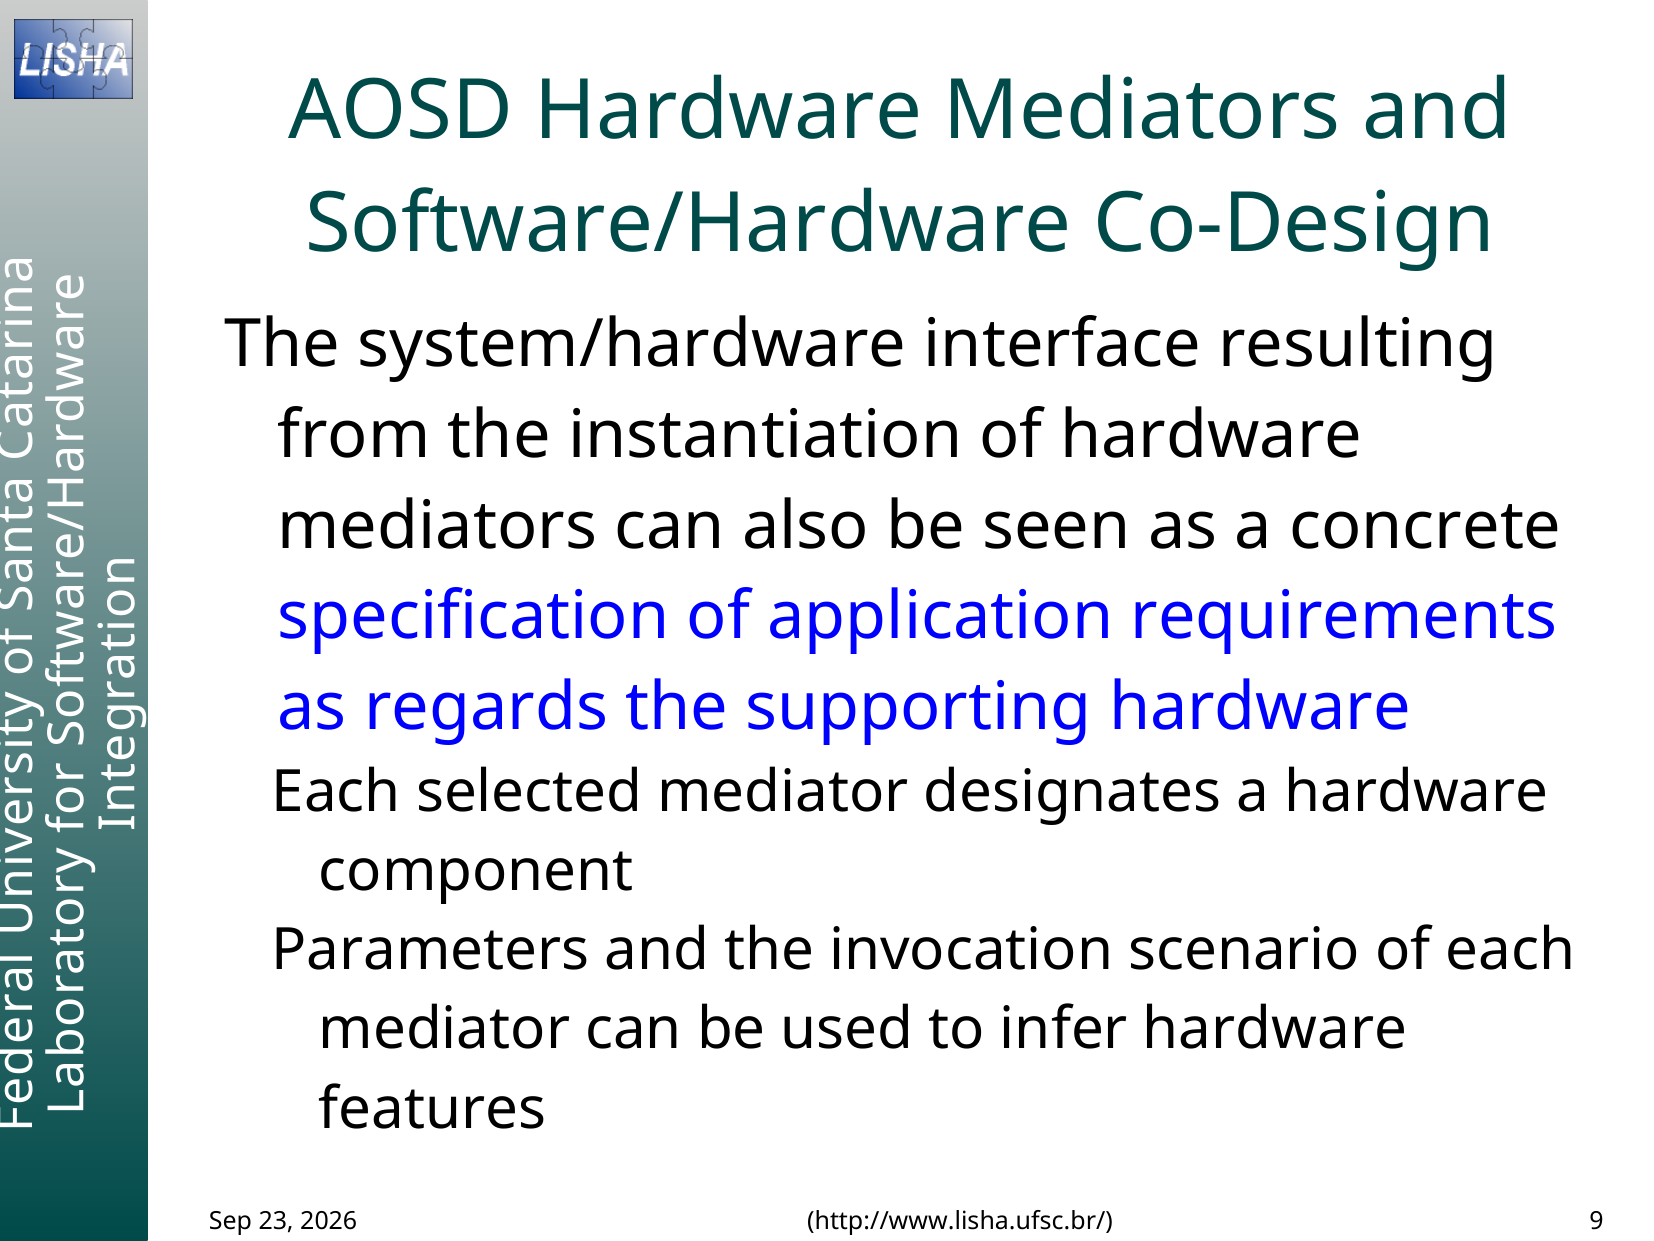

# AOSD Hardware Mediators and Software/Hardware Co-Design
The system/hardware interface resulting from the instantiation of hardware mediators can also be seen as a concrete specification of application requirements as regards the supporting hardware
Each selected mediator designates a hardware component
Parameters and the invocation scenario of each mediator can be used to infer hardware features